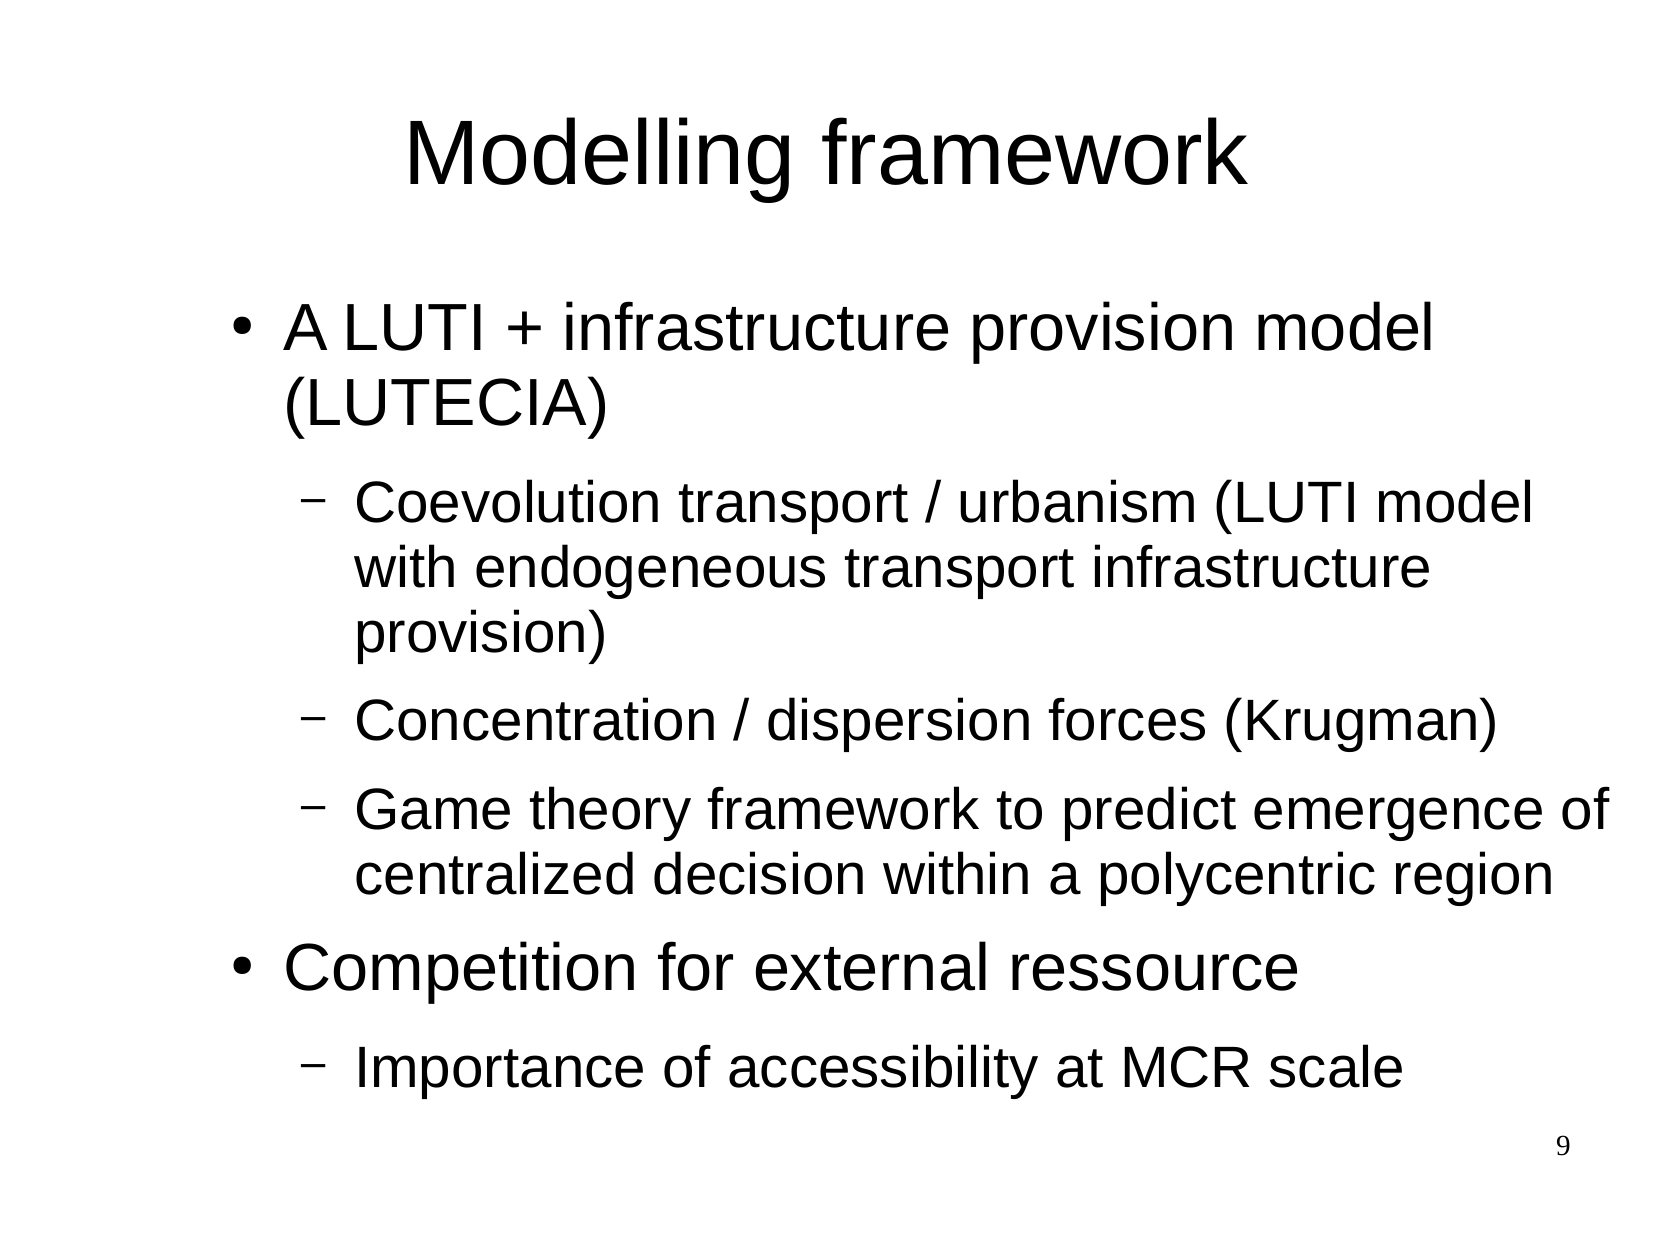

# Modelling framework
A LUTI + infrastructure provision model (LUTECIA)
Coevolution transport / urbanism (LUTI model
with endogeneous transport infrastructure provision)
Concentration / dispersion forces (Krugman)
Game theory framework to predict emergence of centralized decision within a polycentric region
Competition for external ressource
Importance of accessibility at MCR scale
9